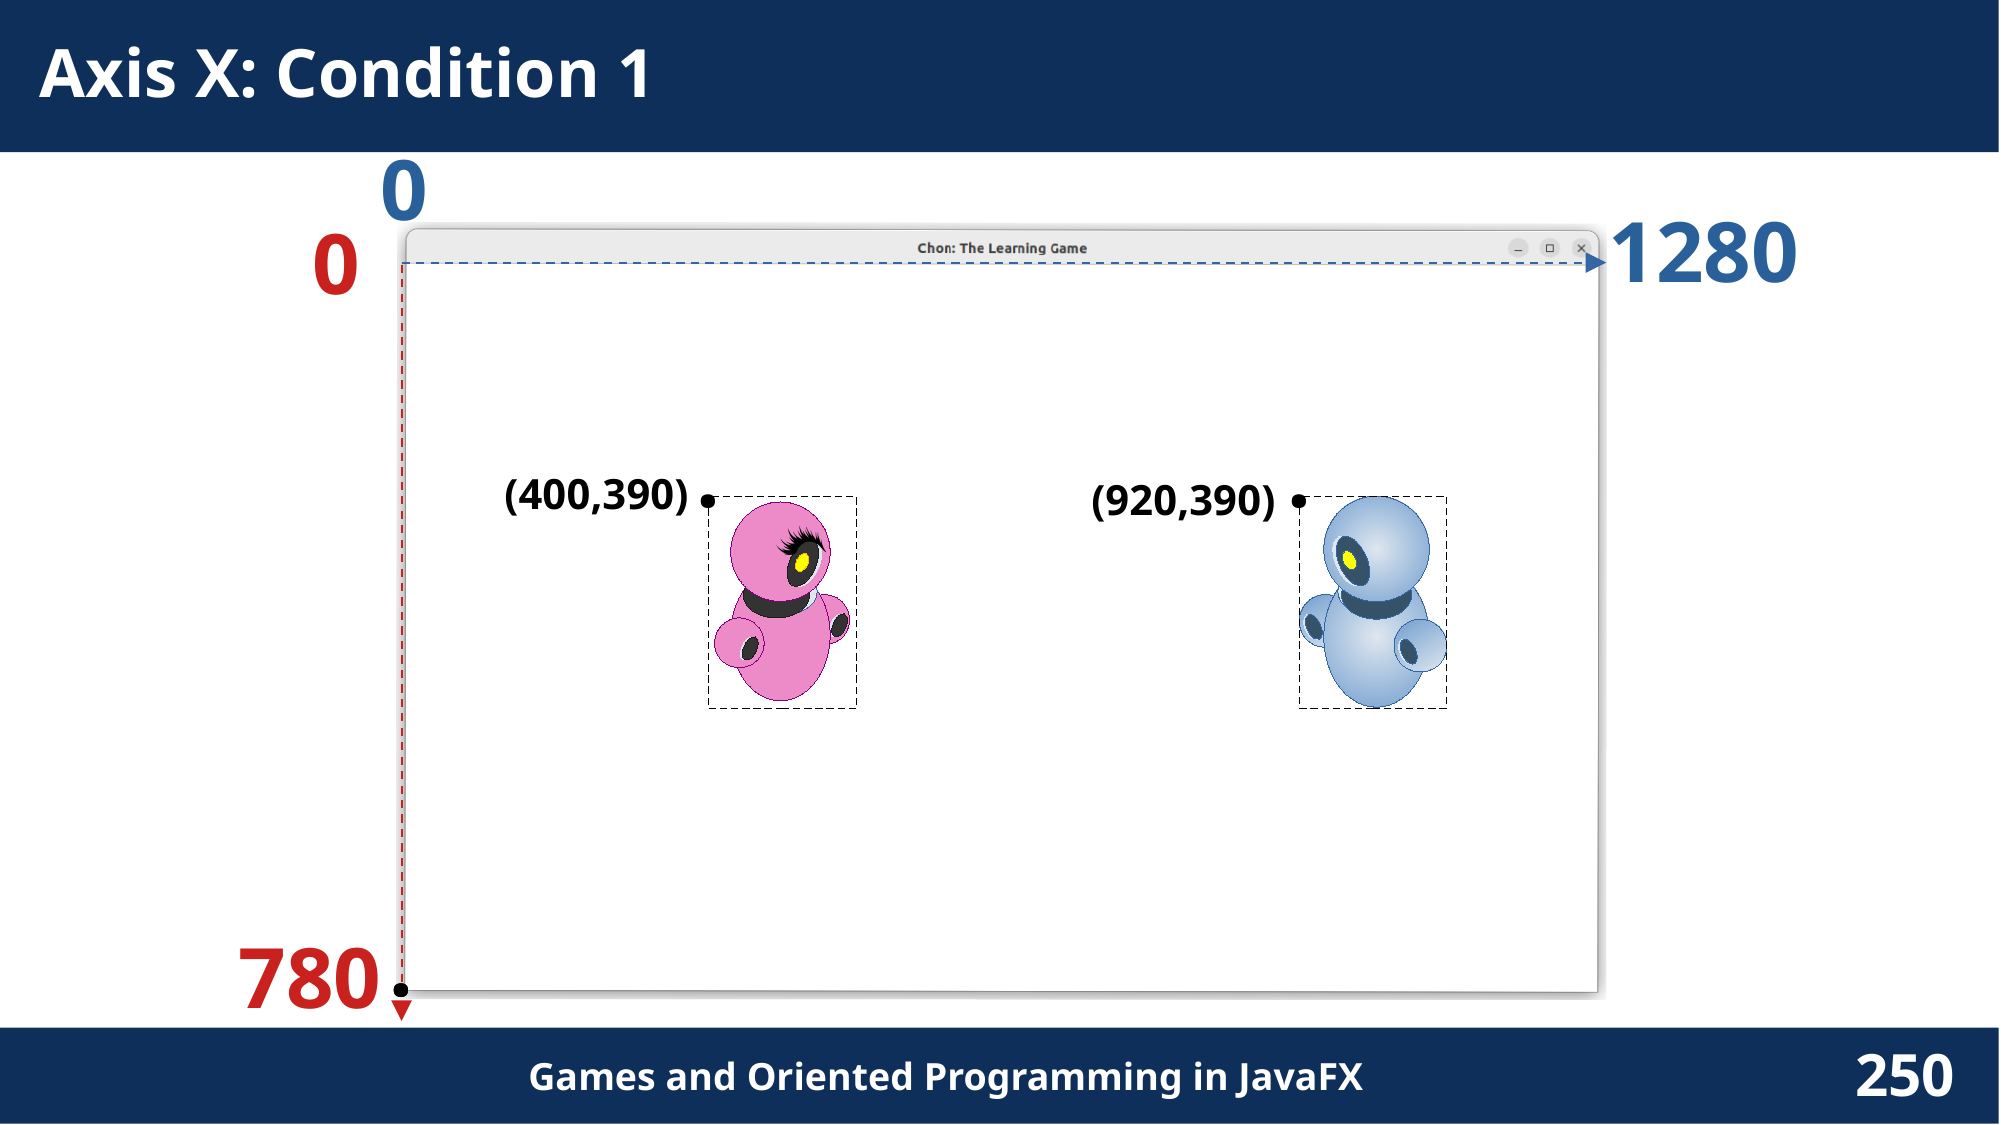

Axis X: Condition 1
0
1280
0
.
.
(400,390)
 (920,390)
.
.
780